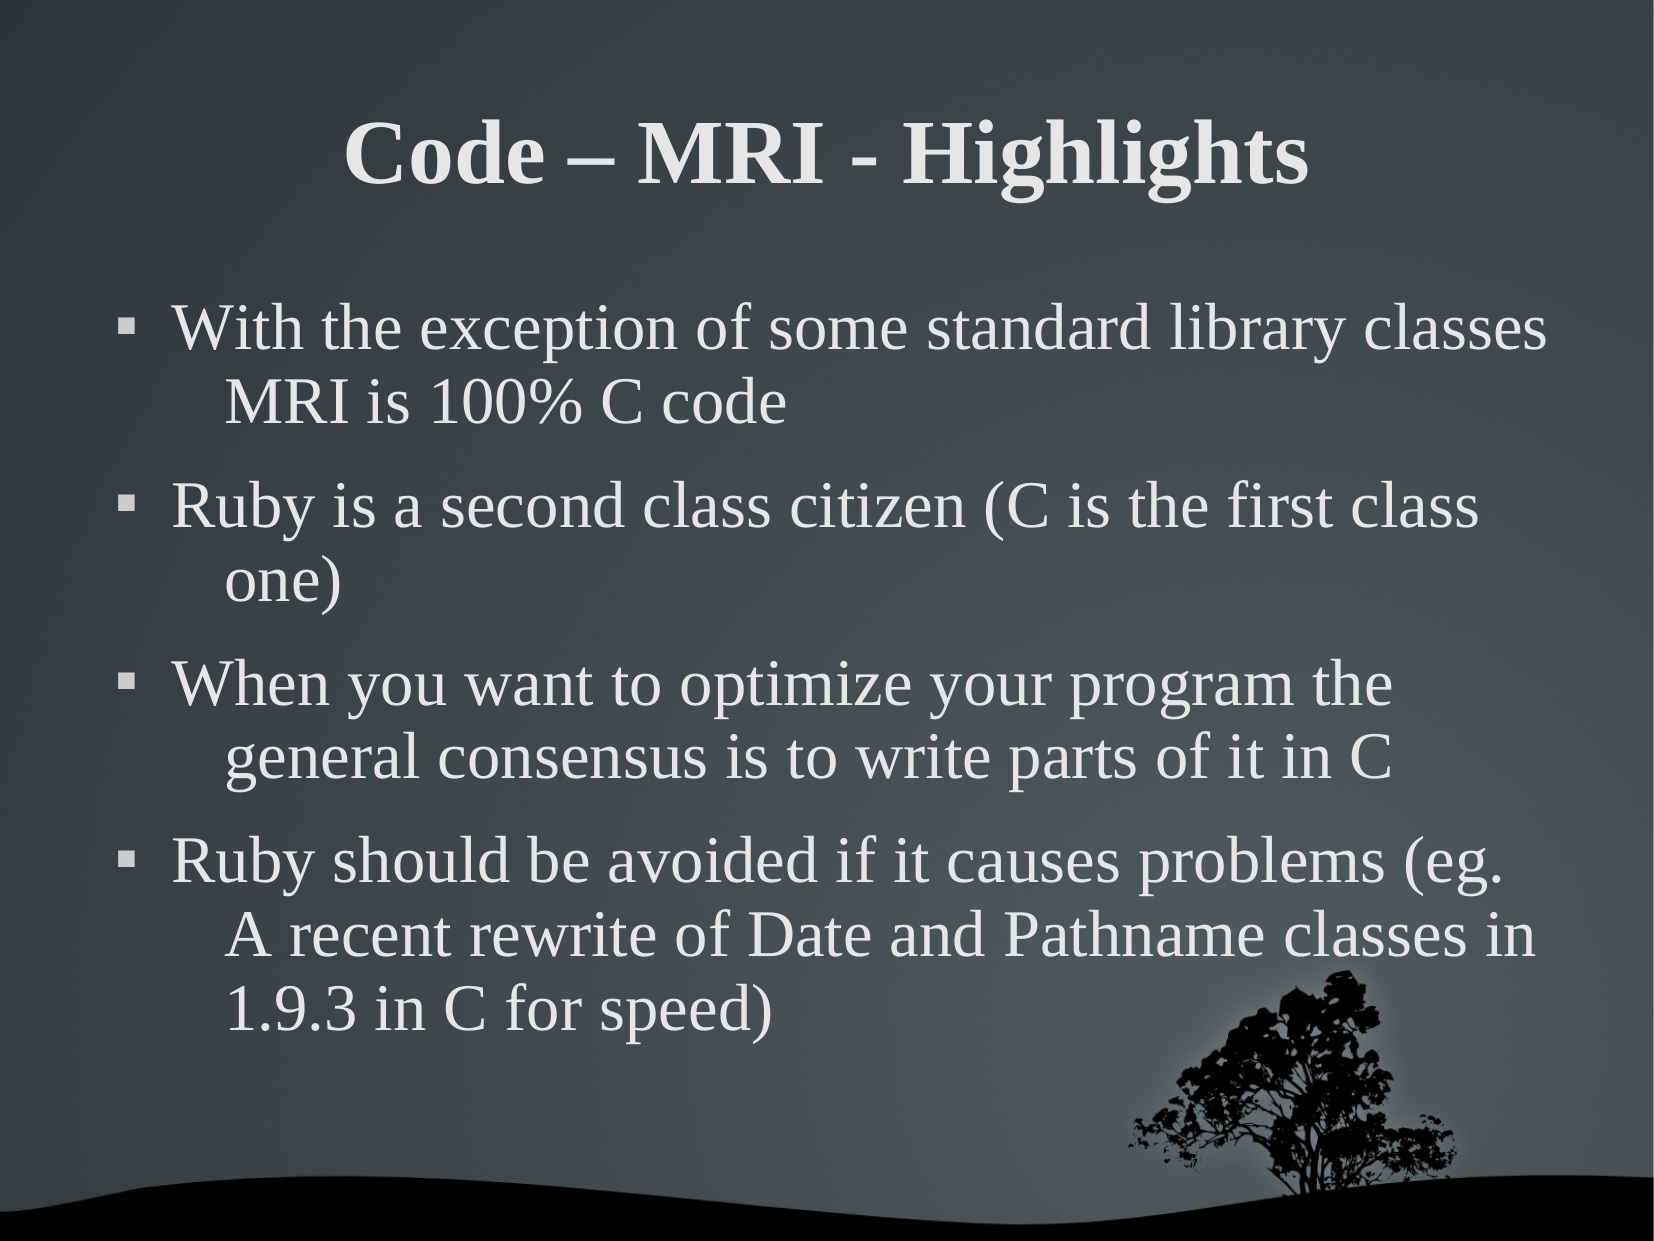

# Code – MRI - Highlights
With the exception of some standard library classes MRI is 100% C code
Ruby is a second class citizen (C is the first class one)
When you want to optimize your program the general consensus is to write parts of it in C
Ruby should be avoided if it causes problems (eg. A recent rewrite of Date and Pathname classes in 1.9.3 in C for speed)